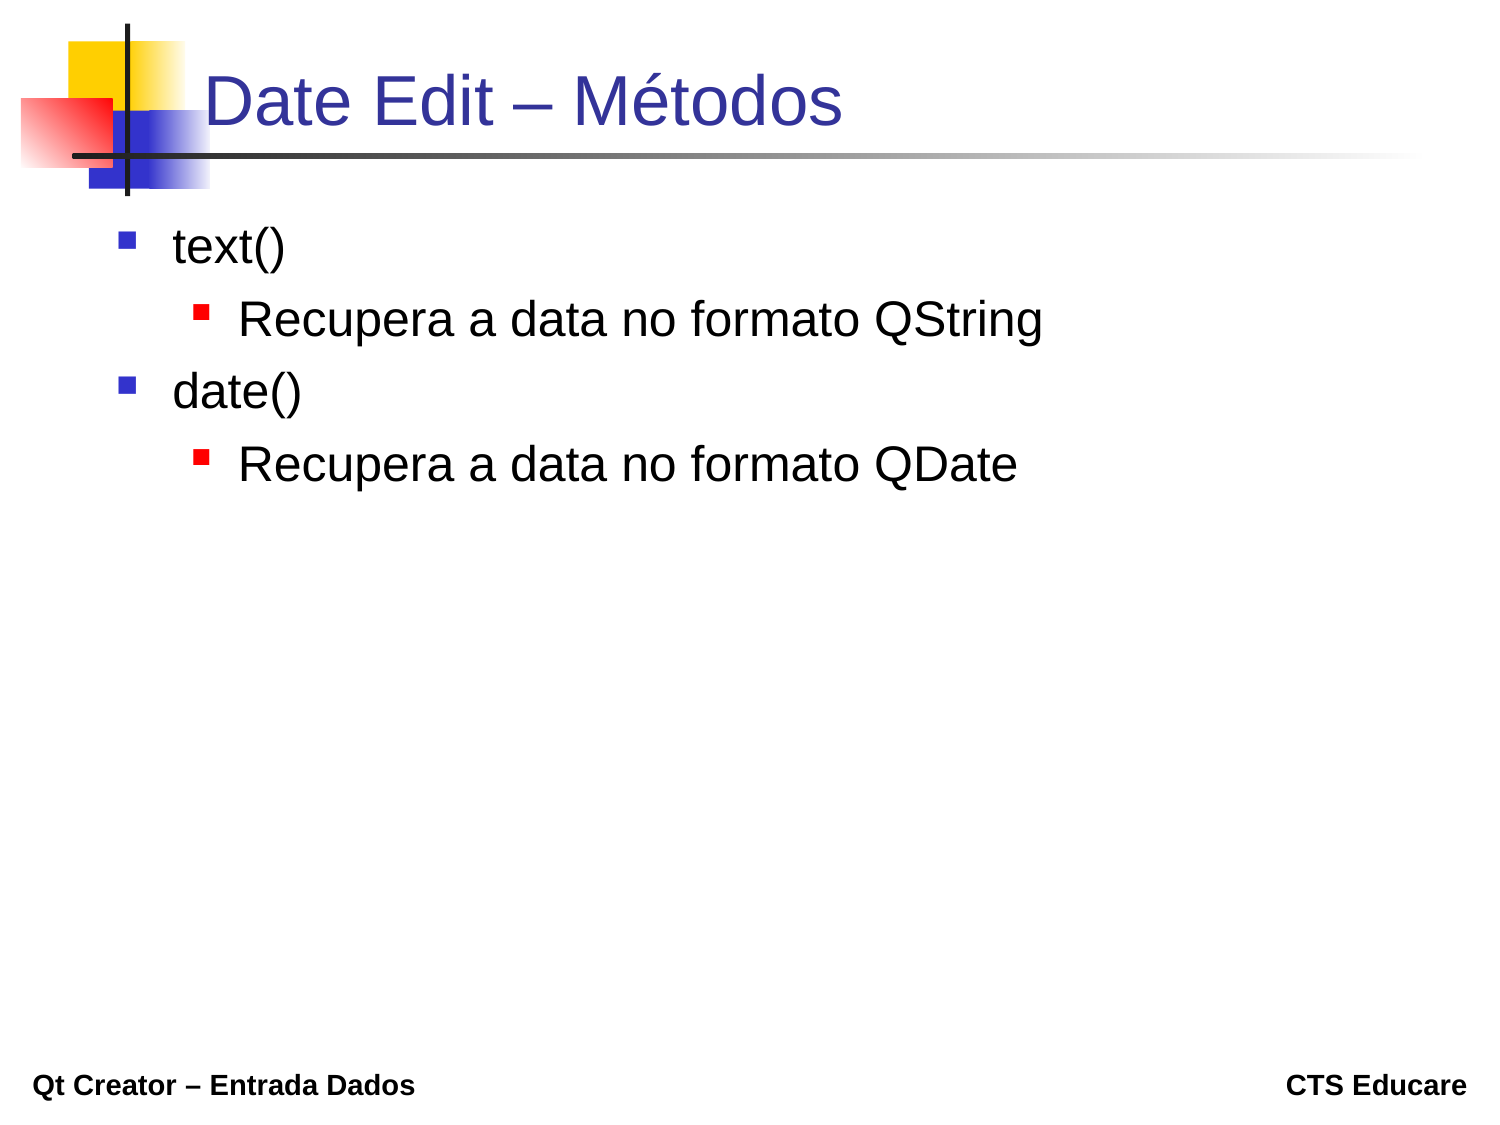

# Date Edit – Métodos
text()
Recupera a data no formato QString
date()
Recupera a data no formato QDate